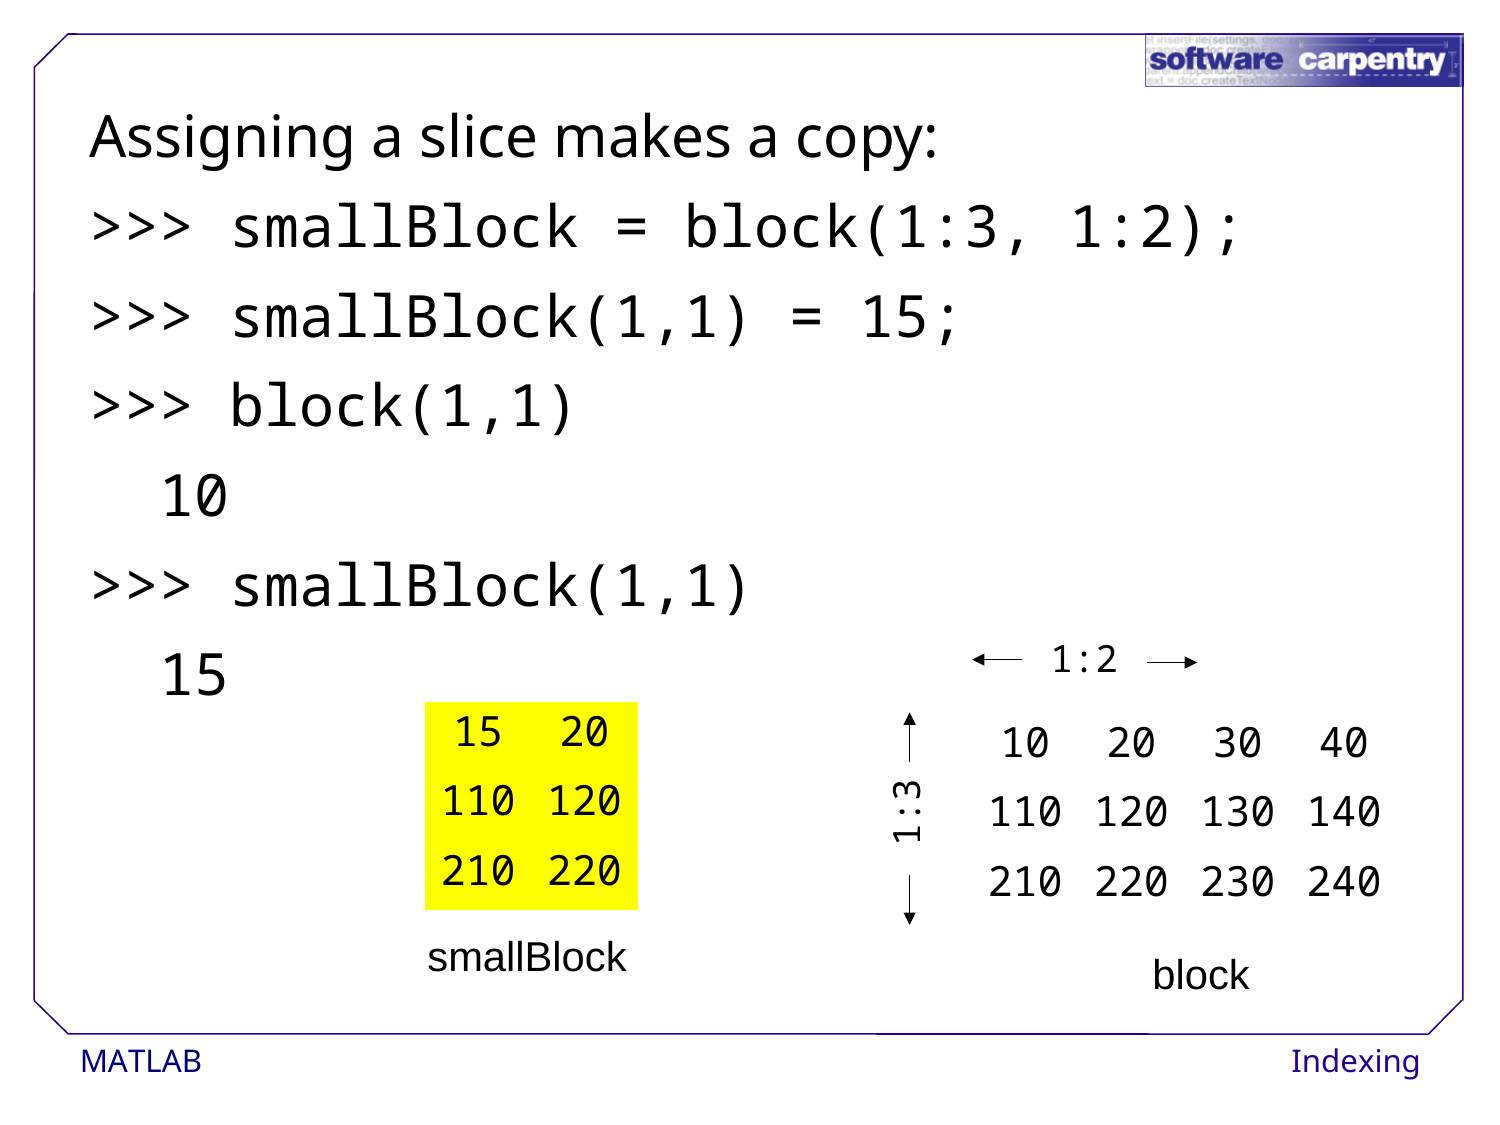

# Assigning a slice makes a copy:
>>> smallBlock = block(1:3, 1:2);
>>> smallBlock(1,1) = 15;
>>> block(1,1)
 10
>>> smallBlock(1,1)
 15
1:2
| 15 | 20 |
| --- | --- |
| 110 | 120 |
| 210 | 220 |
| 10 | 20 | 30 | 40 |
| --- | --- | --- | --- |
| 110 | 120 | 130 | 140 |
| 210 | 220 | 230 | 240 |
1:3
smallBlock
block